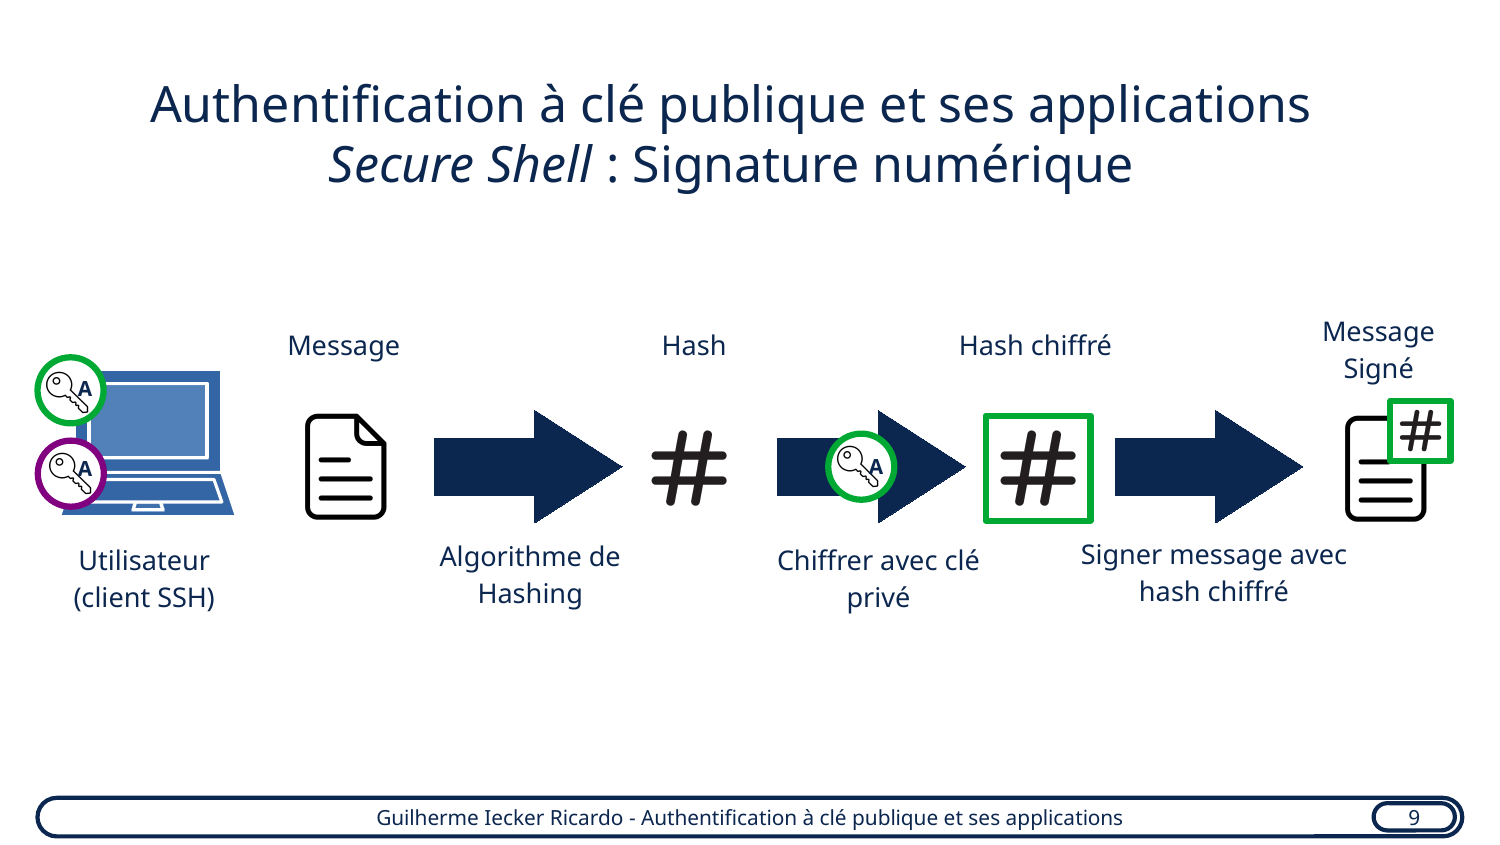

# Authentification à clé publique et ses applications Secure Shell : Signature numérique
Message Signé
Message
Hash
Hash chiffré
A
A
Utilisateur
(client SSH)
A
Signer message avec hash chiffré
Algorithme de Hashing
Chiffrer avec clé privé
Guilherme Iecker Ricardo - Authentification à clé publique et ses applications
9